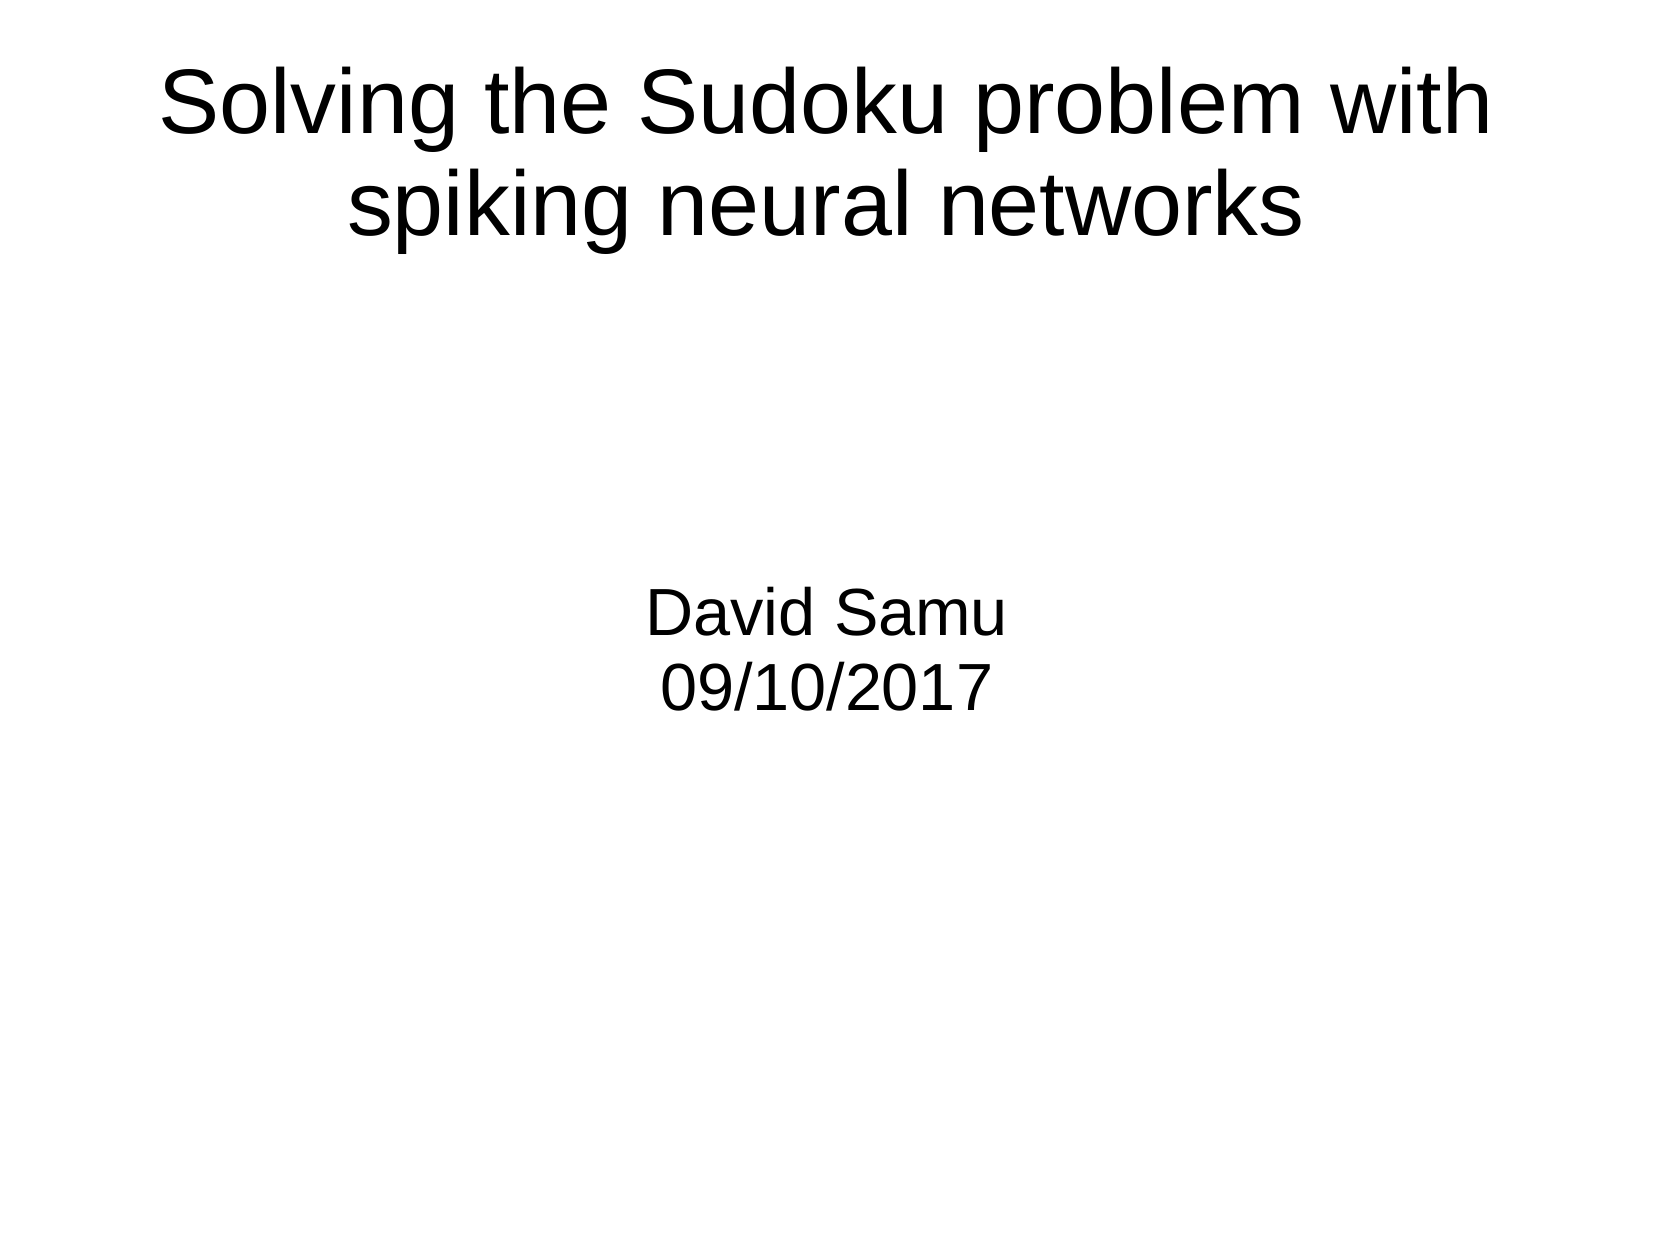

# Solving the Sudoku problem with spiking neural networks
David Samu
09/10/2017